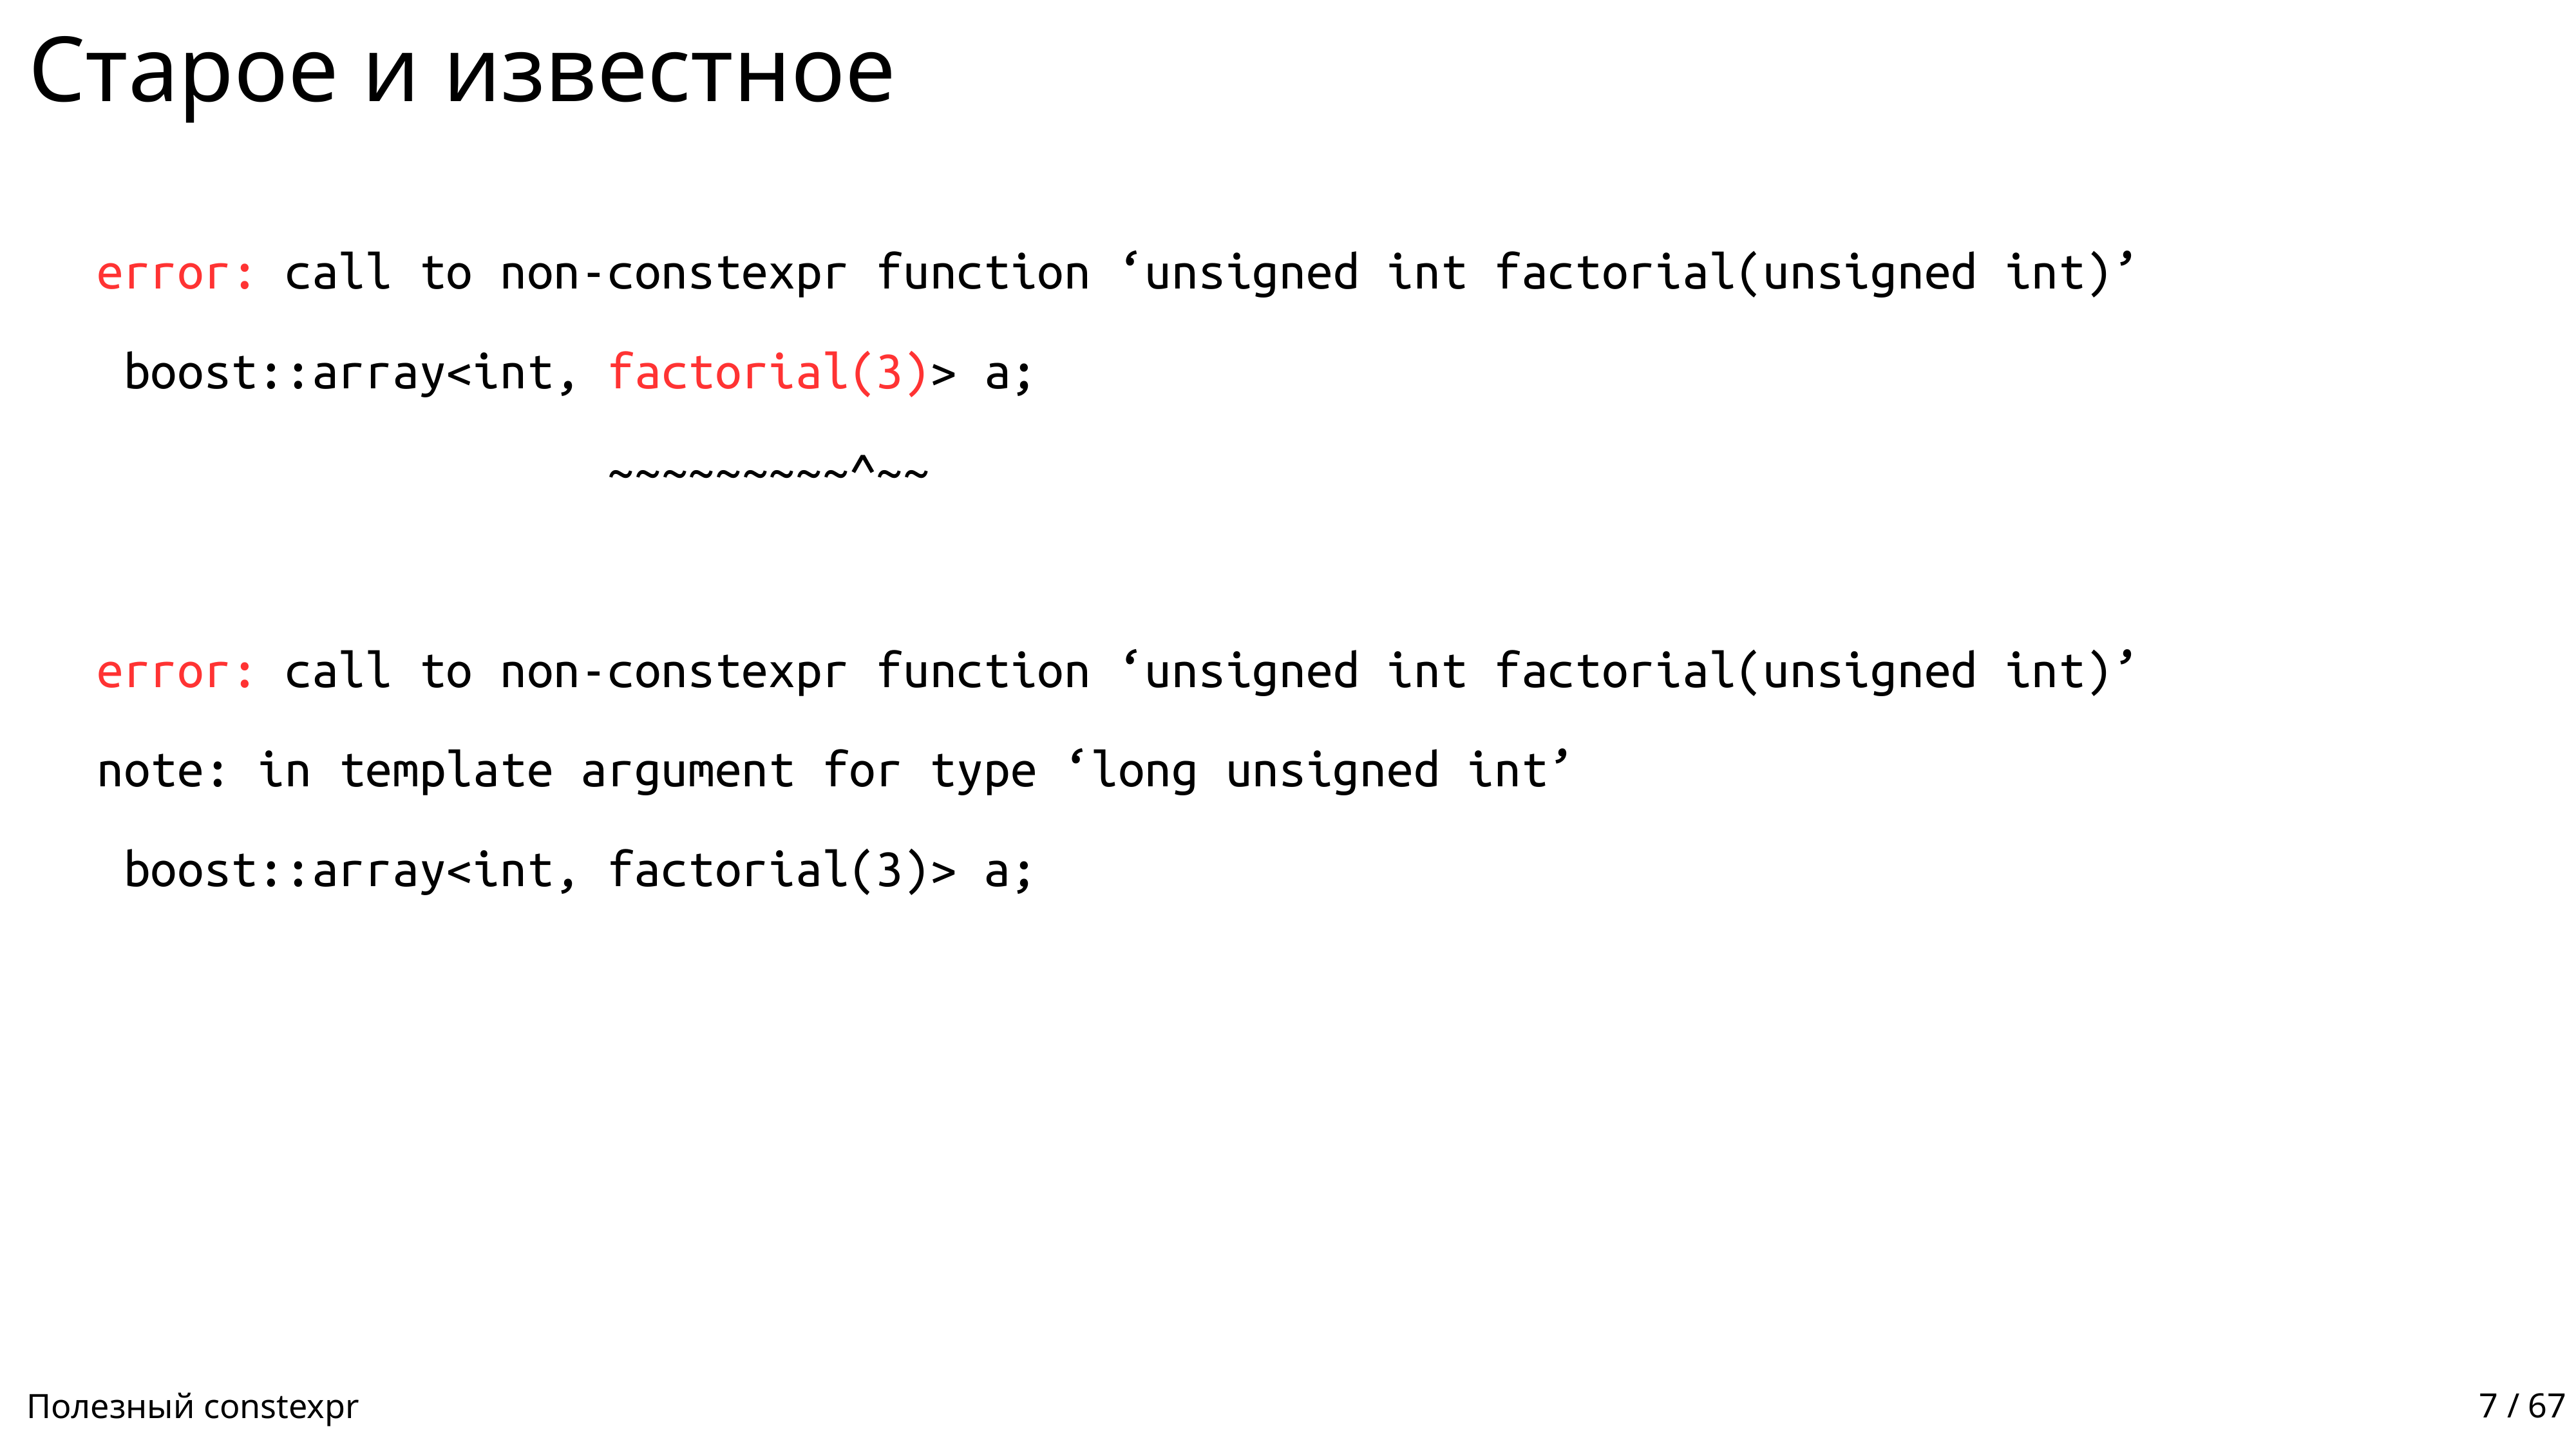

# Старое и известное
error: call to non-constexpr function ‘unsigned int factorial(unsigned int)’
 boost::array<int, factorial(3)> a;
 ~~~~~~~~~^~~
error: call to non-constexpr function ‘unsigned int factorial(unsigned int)’
note: in template argument for type ‘long unsigned int’
 boost::array<int, factorial(3)> a;
Полезный constexpr